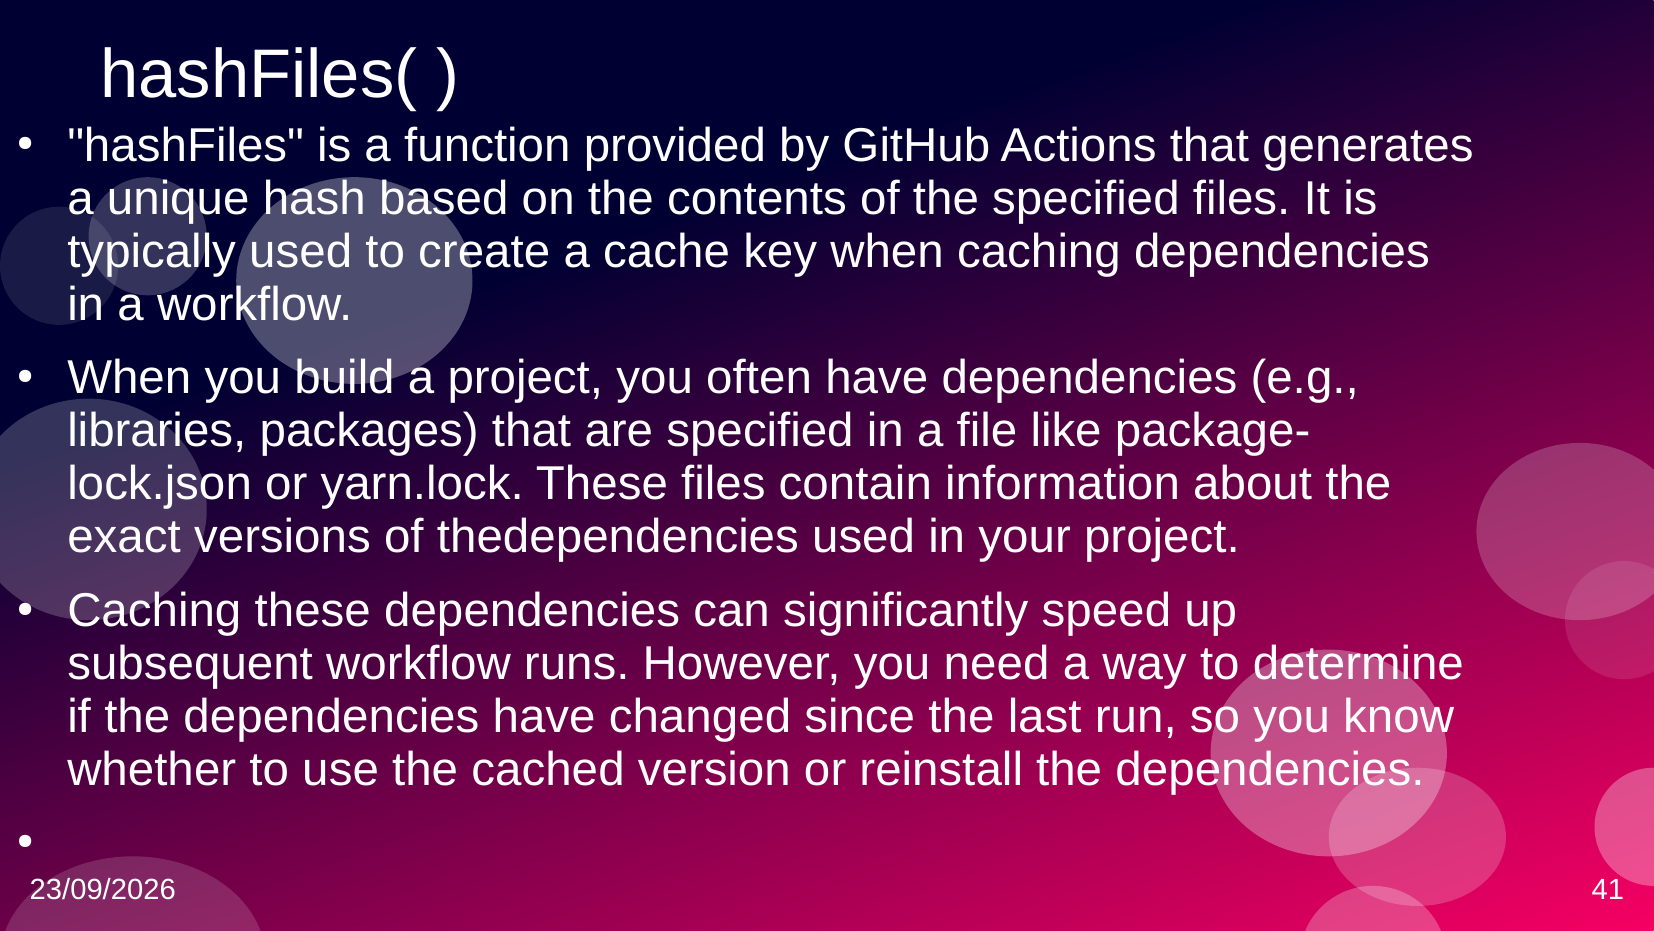

# hashFiles( )
"hashFiles" is a function provided by GitHub Actions that generates a unique hash based on the contents of the specified files. It is typically used to create a cache key when caching dependencies in a workflow.
When you build a project, you often have dependencies (e.g., libraries, packages) that are specified in a file like package-lock.json or yarn.lock. These files contain information about the exact versions of thedependencies used in your project.
Caching these dependencies can significantly speed up subsequent workflow runs. However, you need a way to determine if the dependencies have changed since the last run, so you know whether to use the cached version or reinstall the dependencies.
41